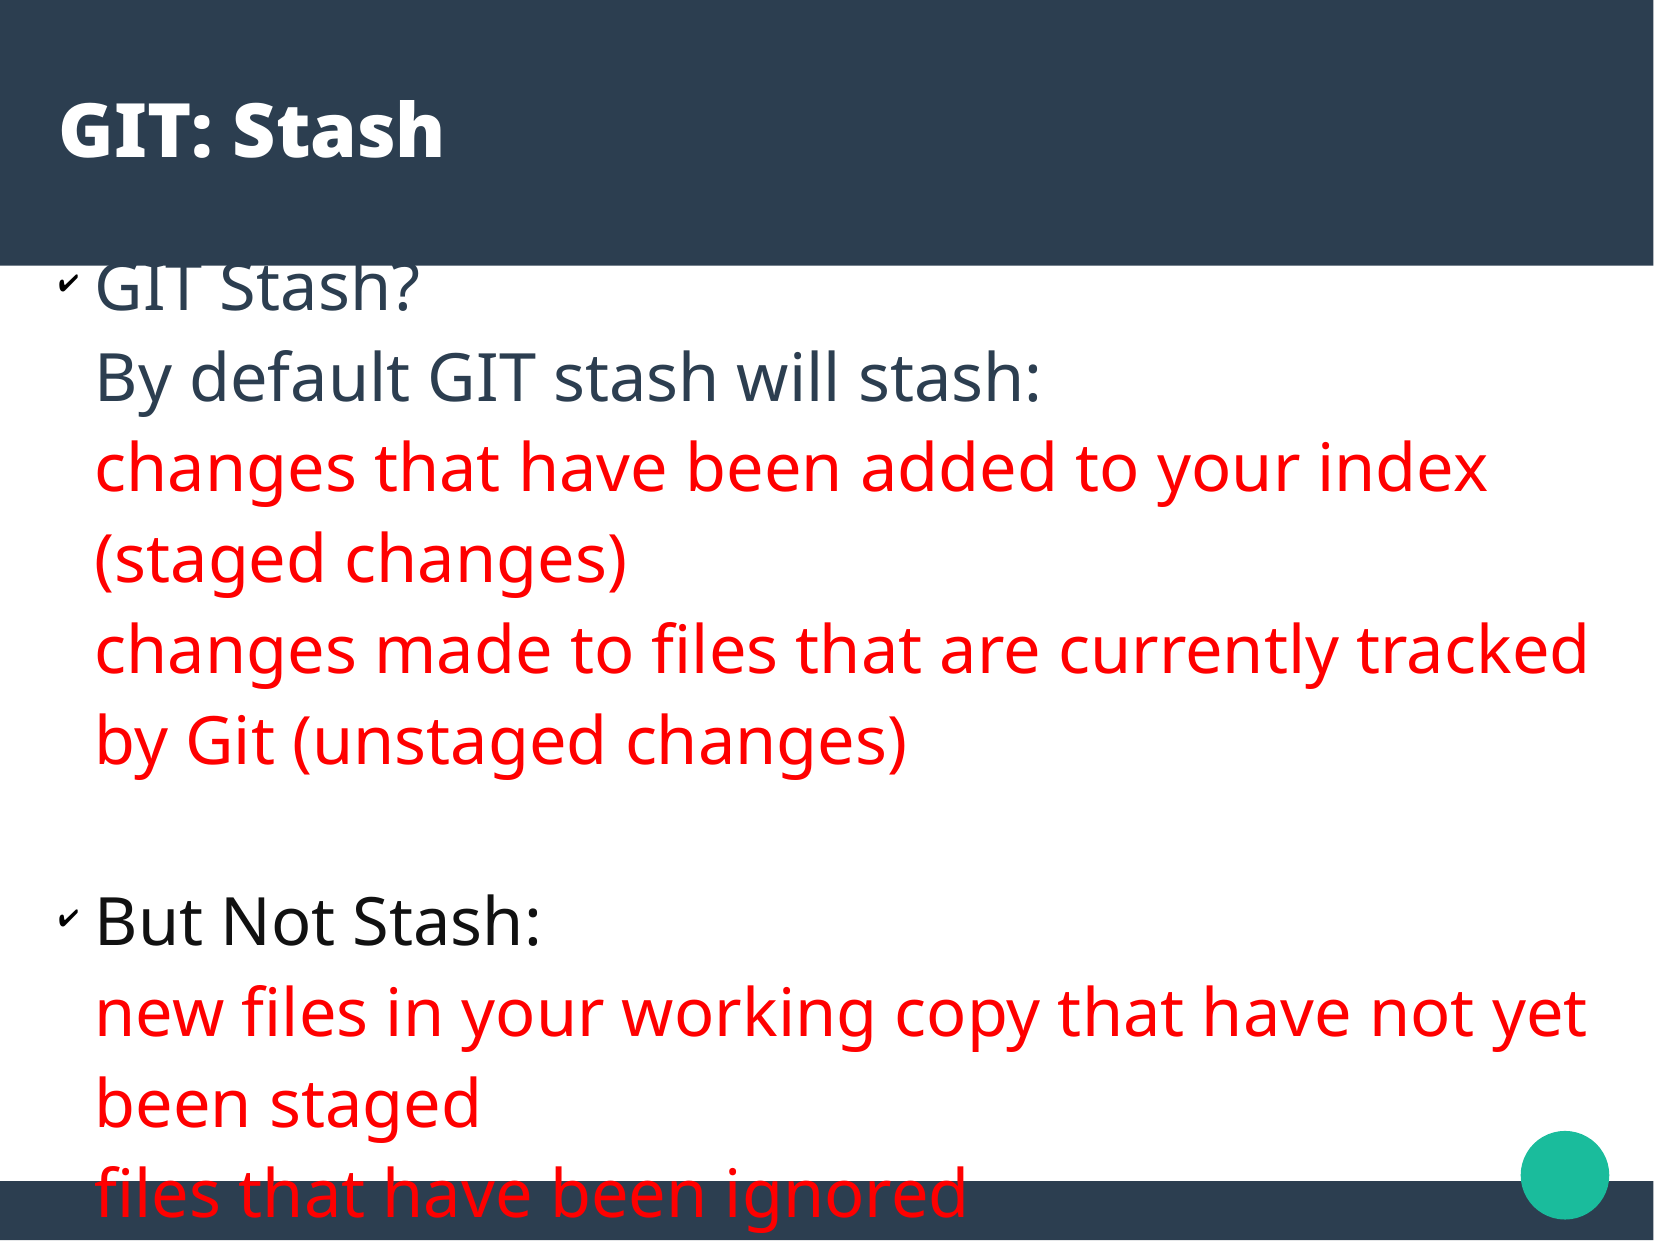

# GIT: Stash
GIT Stash?
By default GIT stash will stash:
changes that have been added to your index (staged changes)
changes made to files that are currently tracked by Git (unstaged changes)
But Not Stash:
new files in your working copy that have not yet been staged
files that have been ignored